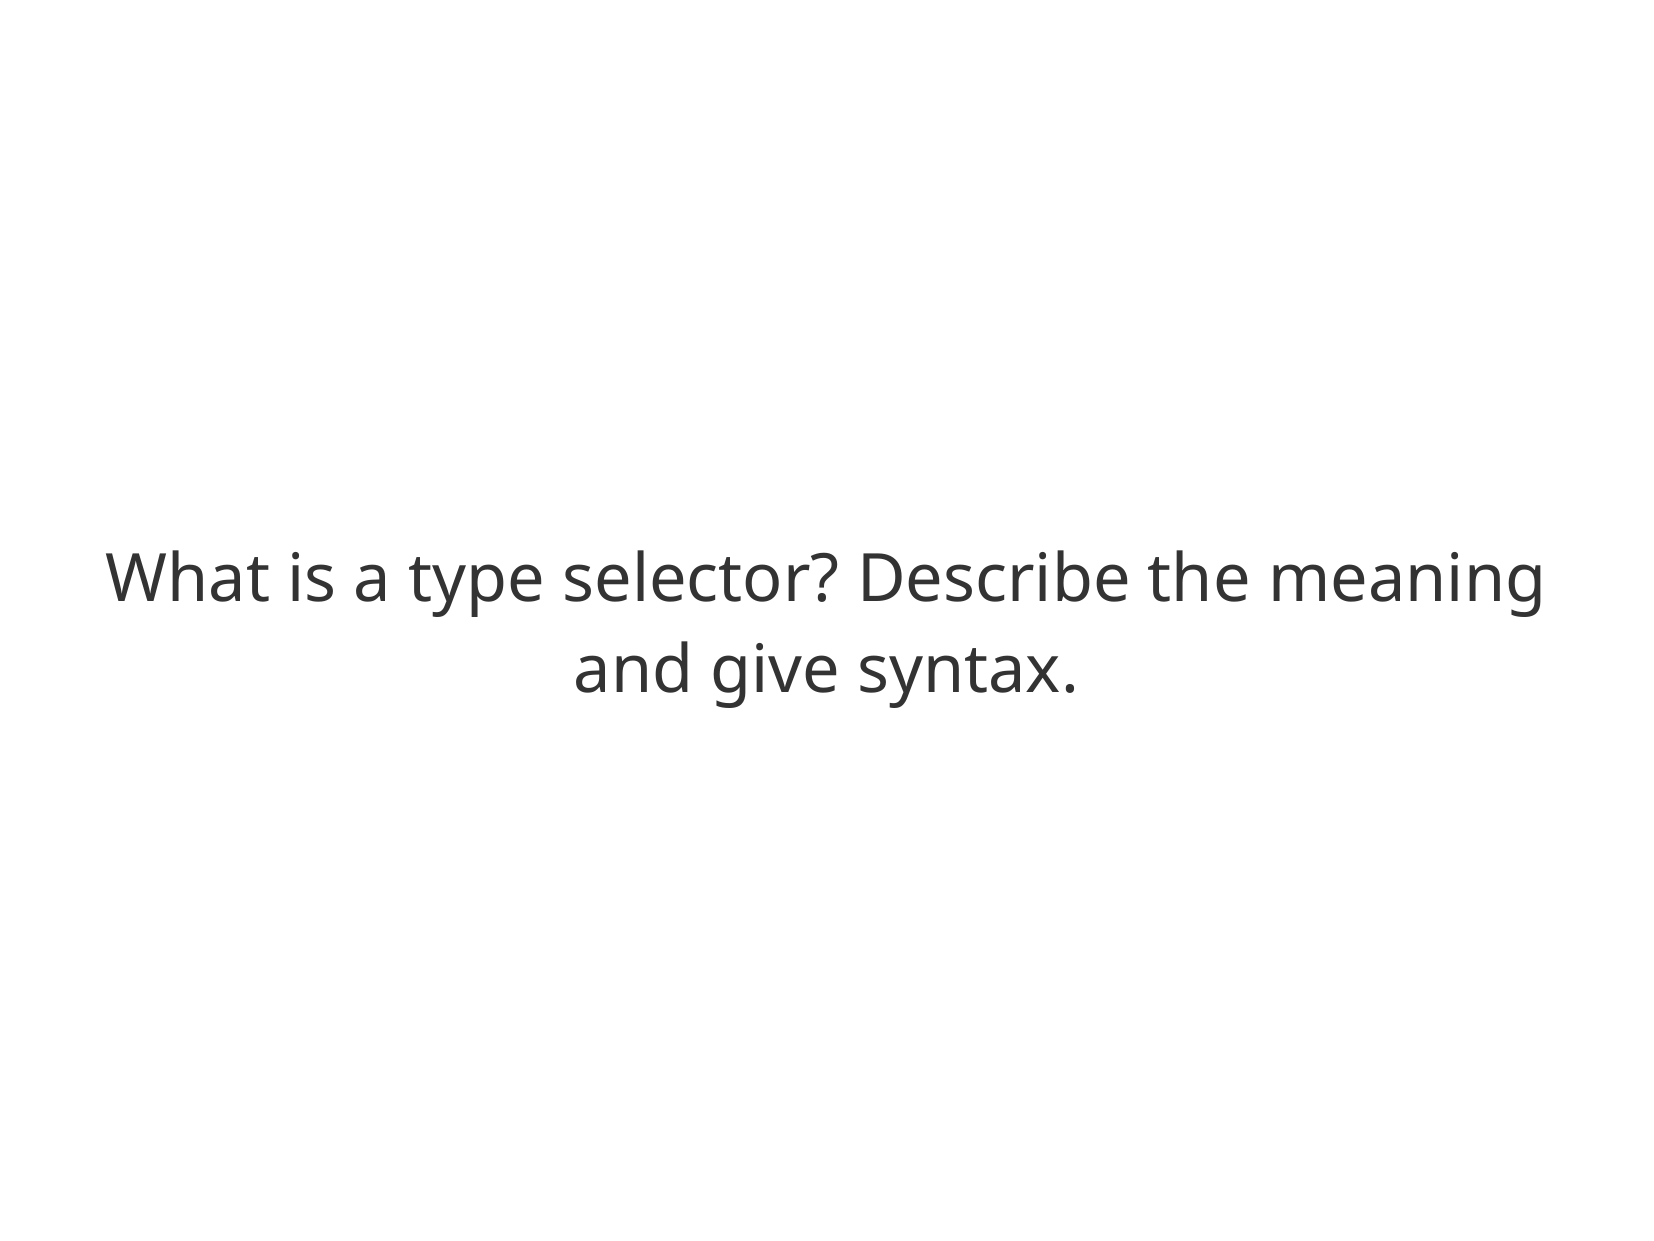

# What is a type selector? Describe the meaning and give syntax.